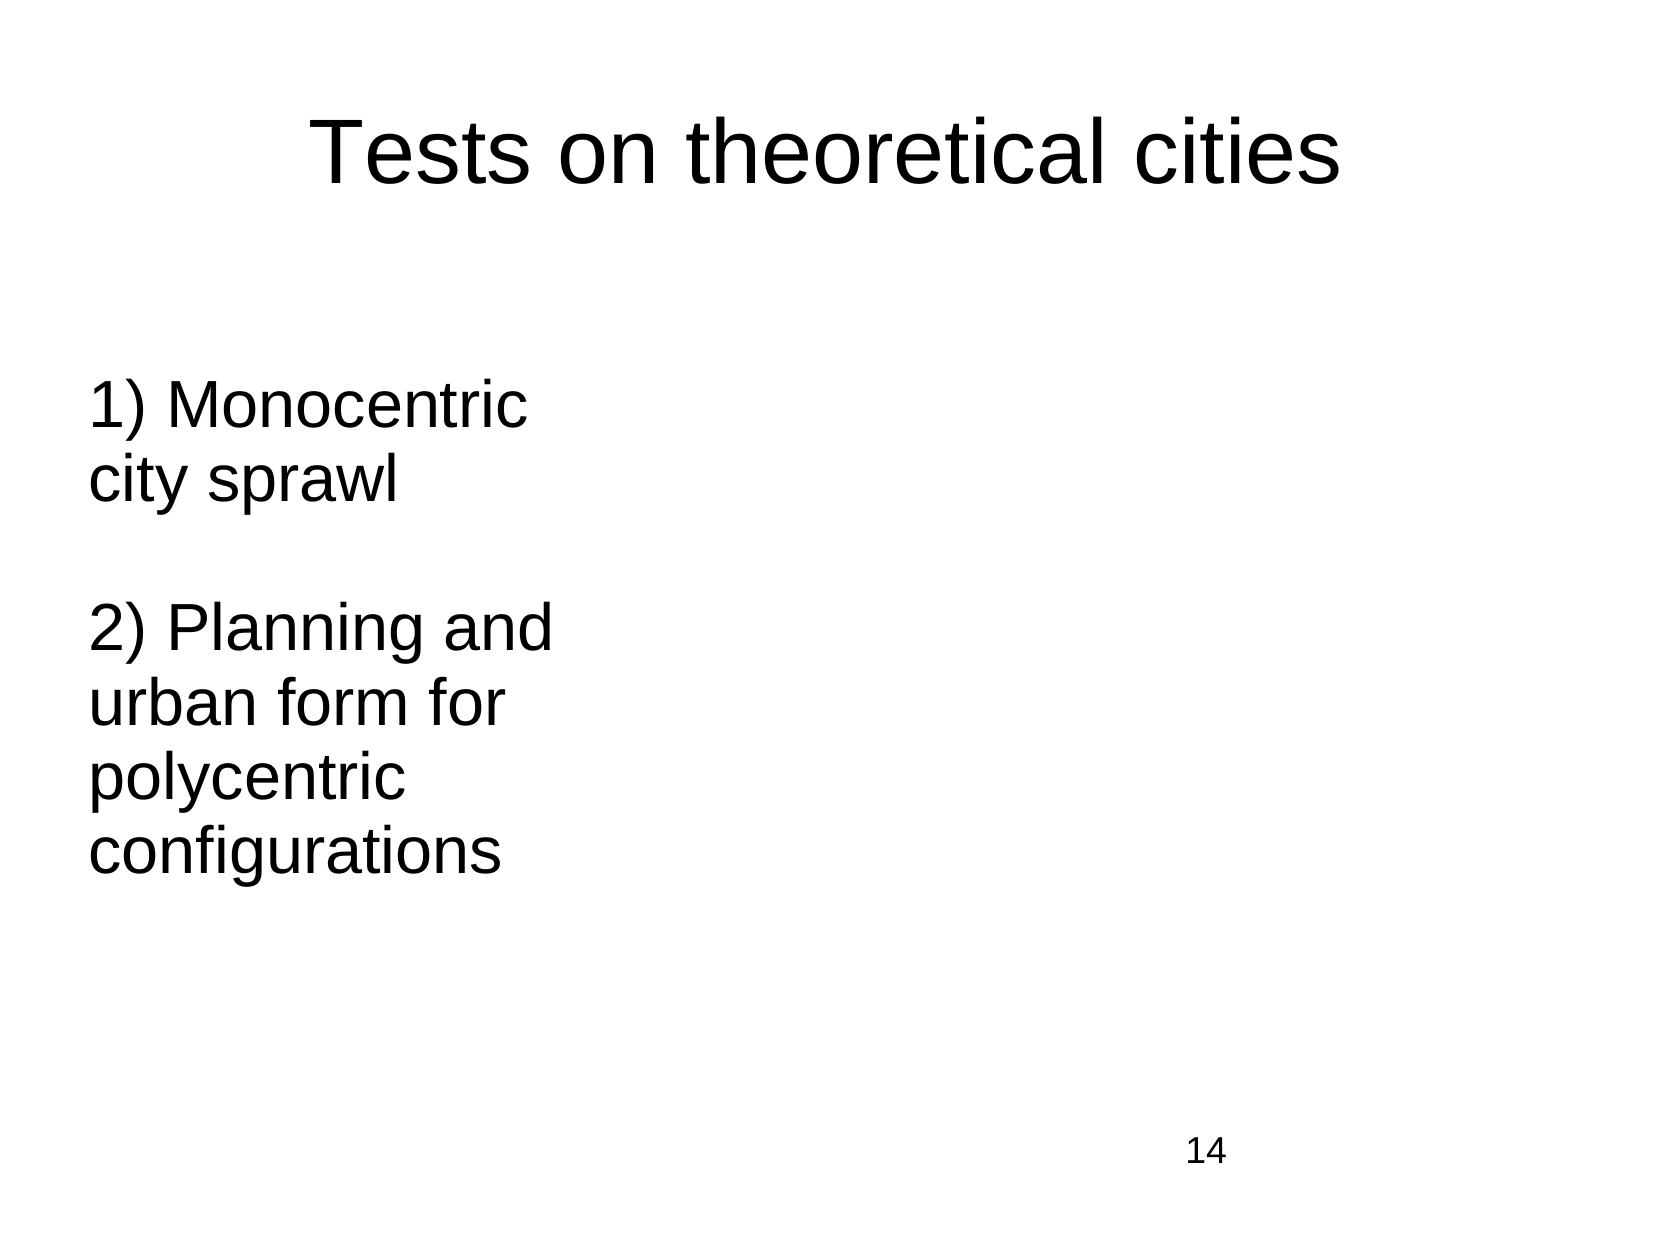

# Tests on theoretical cities
1) Monocentric
city sprawl
2) Planning and urban form for polycentric configurations
14